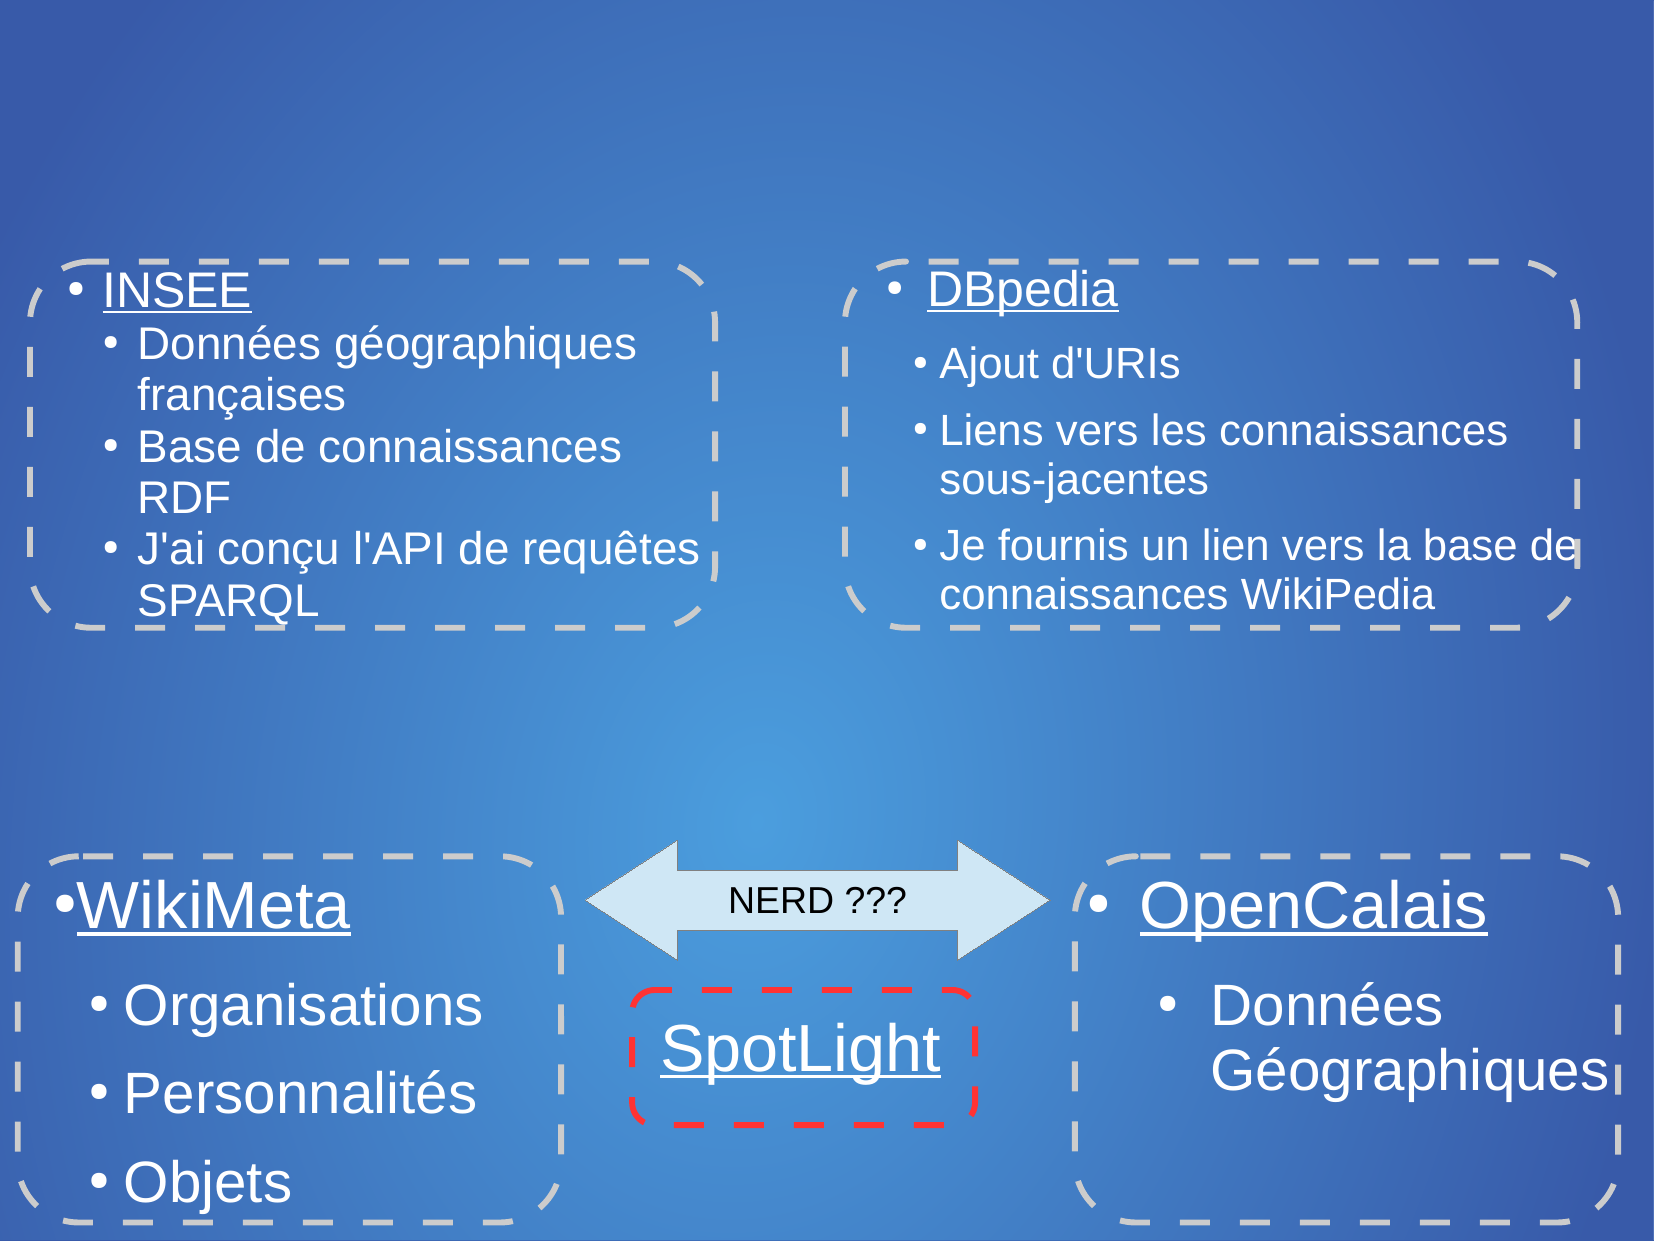

INSEE
Données géographiques françaises
Base de connaissances RDF
J'ai conçu l'API de requêtes SPARQL
 DBpedia
Ajout d'URIs
Liens vers les connaissances sous-jacentes
Je fournis un lien vers la base de connaissances WikiPedia
NERD ???
# WikiMeta
Organisations
Personnalités
Objets
OpenCalais
Données Géographiques
SpotLight